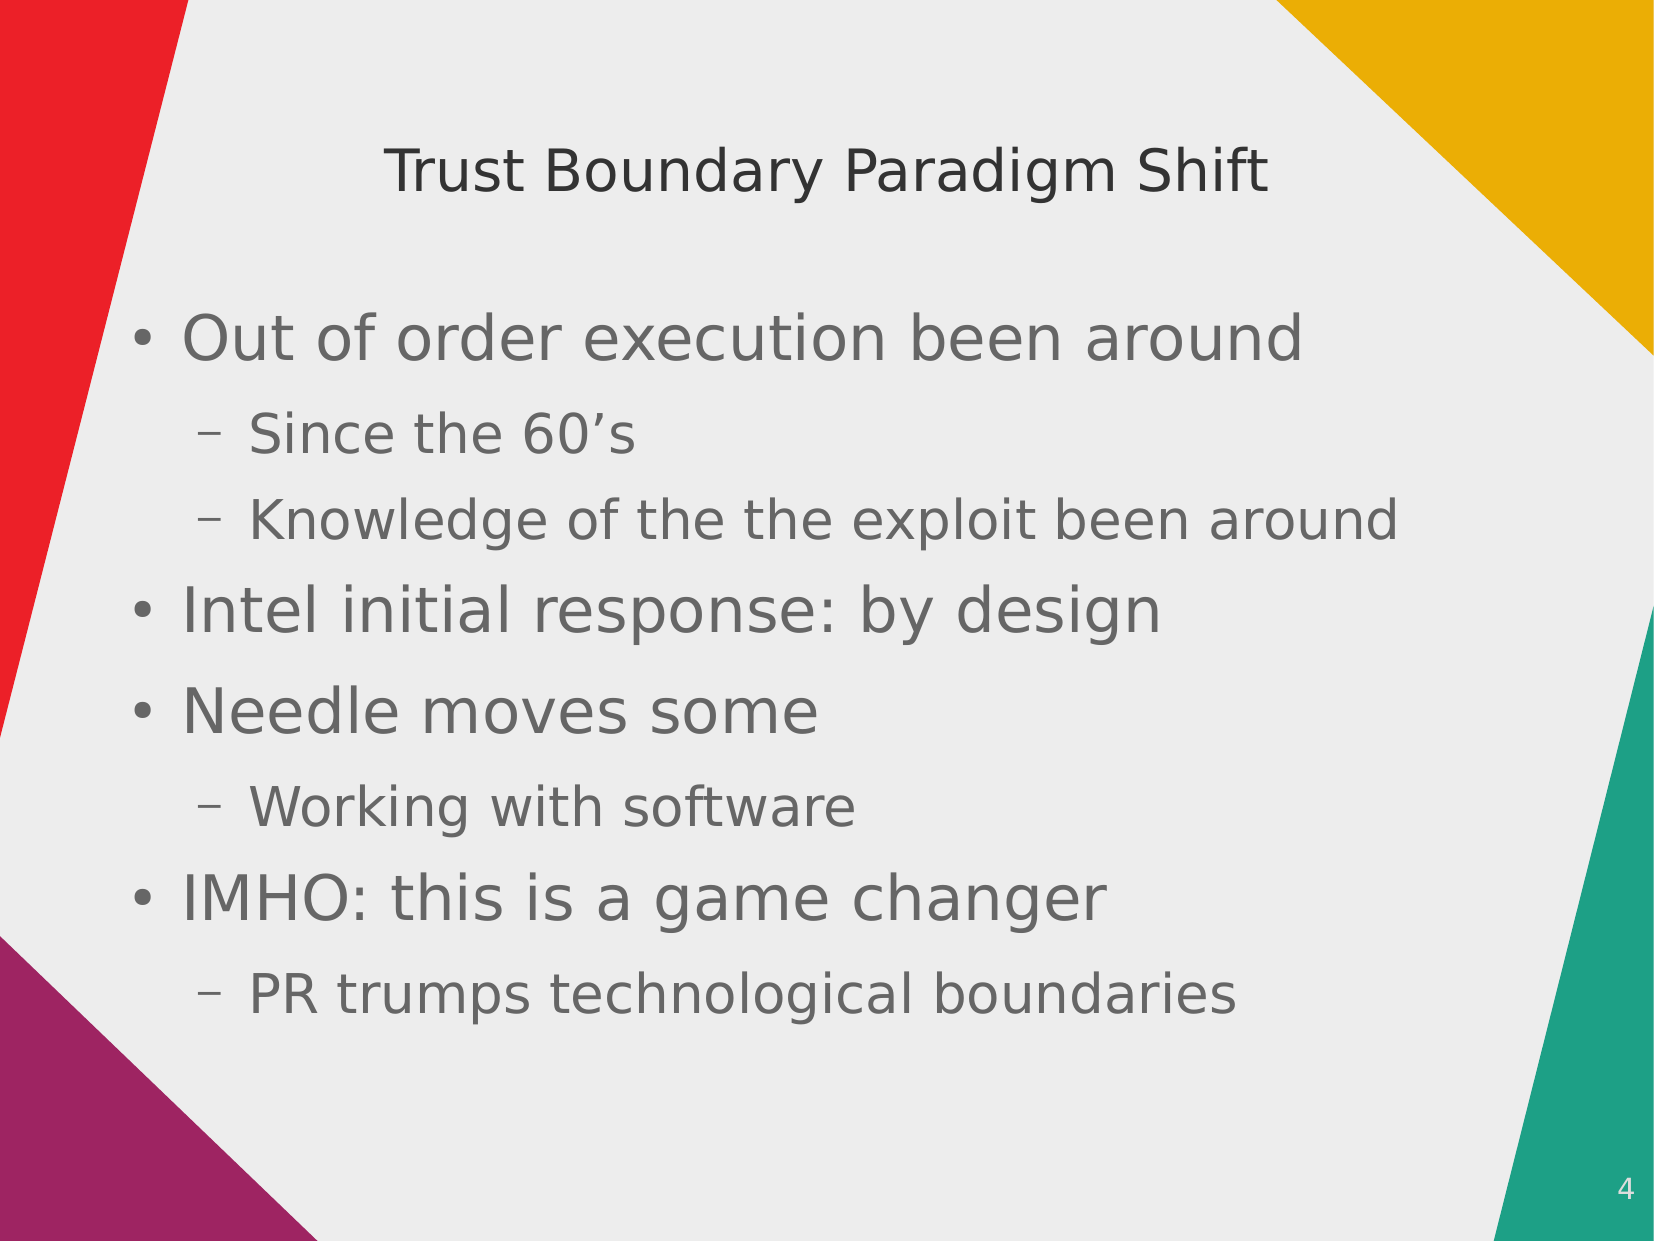

# Trust Boundary Paradigm Shift
Out of order execution been around
Since the 60’s
Knowledge of the the exploit been around
Intel initial response: by design
Needle moves some
Working with software
IMHO: this is a game changer
PR trumps technological boundaries
4